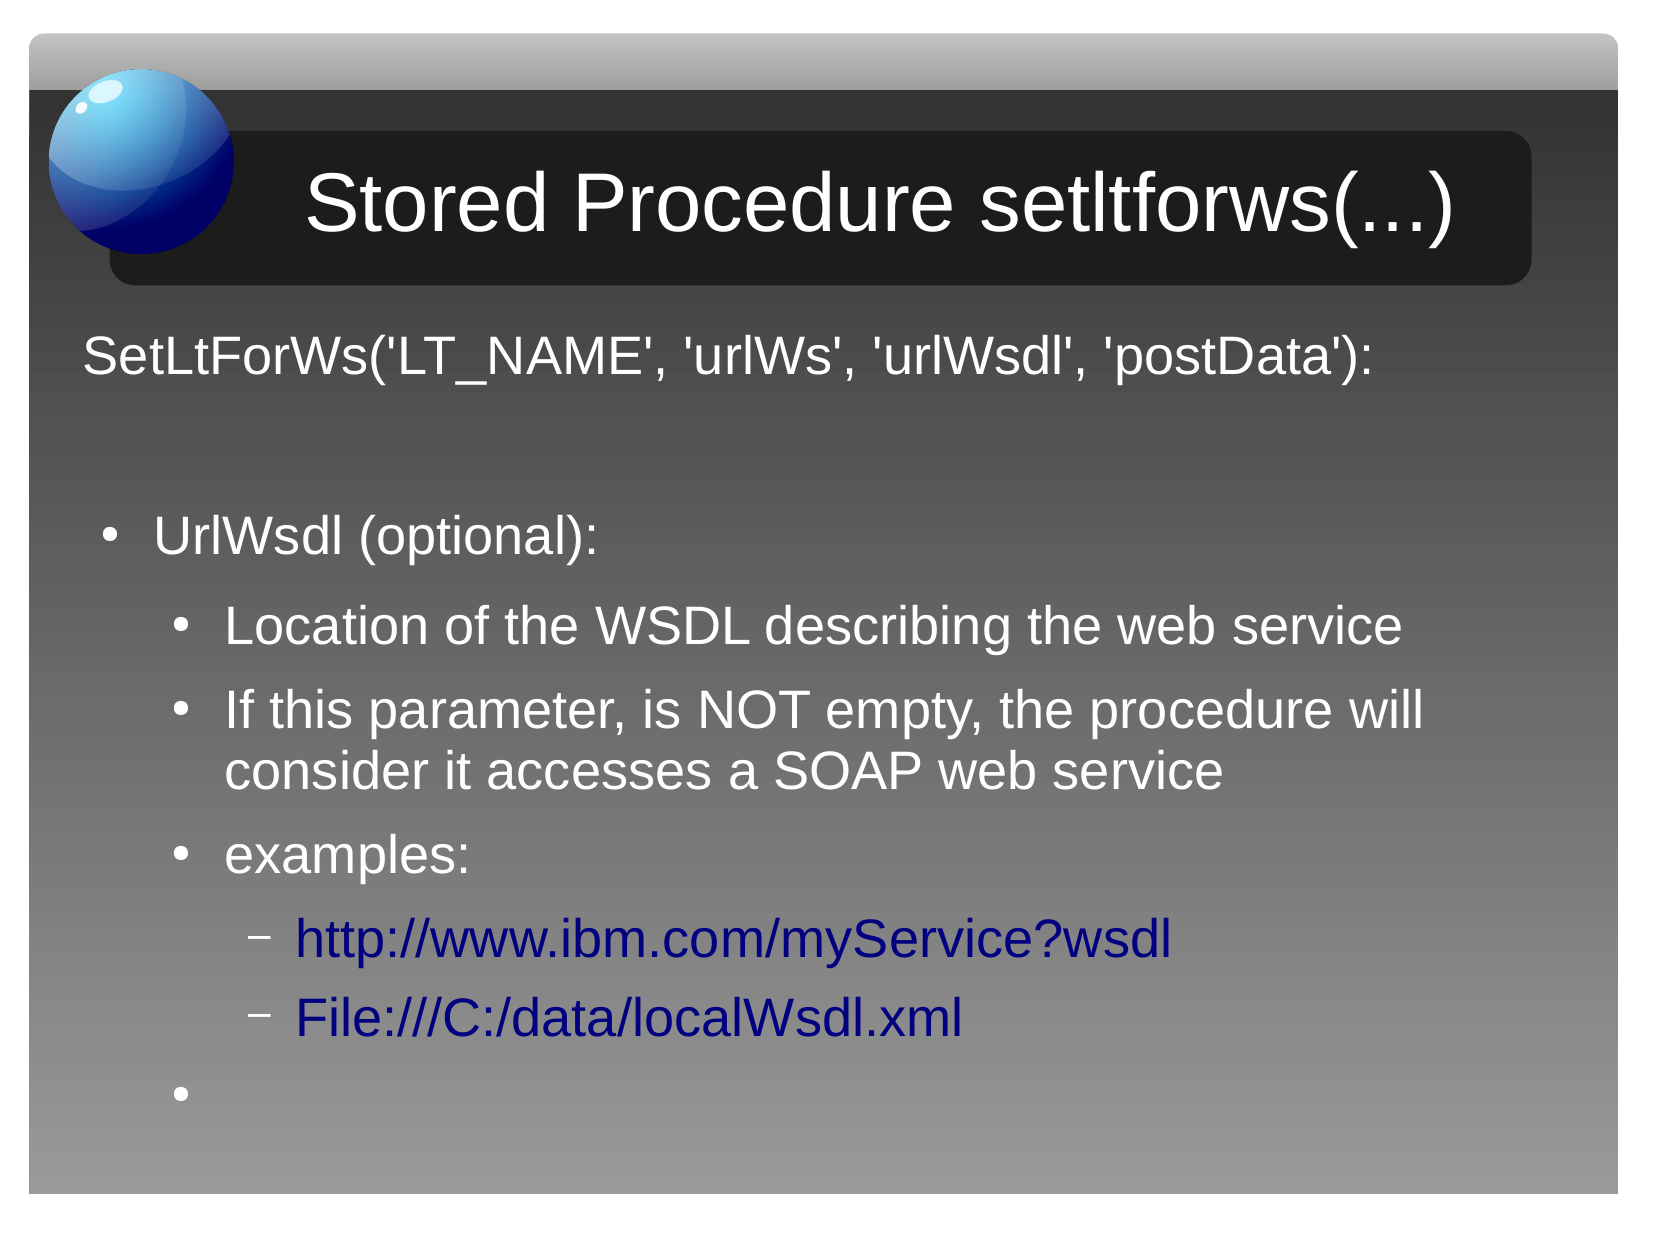

# Stored Procedure setltforws(...)
SetLtForWs('LT_NAME', 'urlWs', 'urlWsdl', 'postData'):
UrlWsdl (optional):
Location of the WSDL describing the web service
If this parameter, is NOT empty, the procedure will consider it accesses a SOAP web service
examples:
http://www.ibm.com/myService?wsdl
File:///C:/data/localWsdl.xml